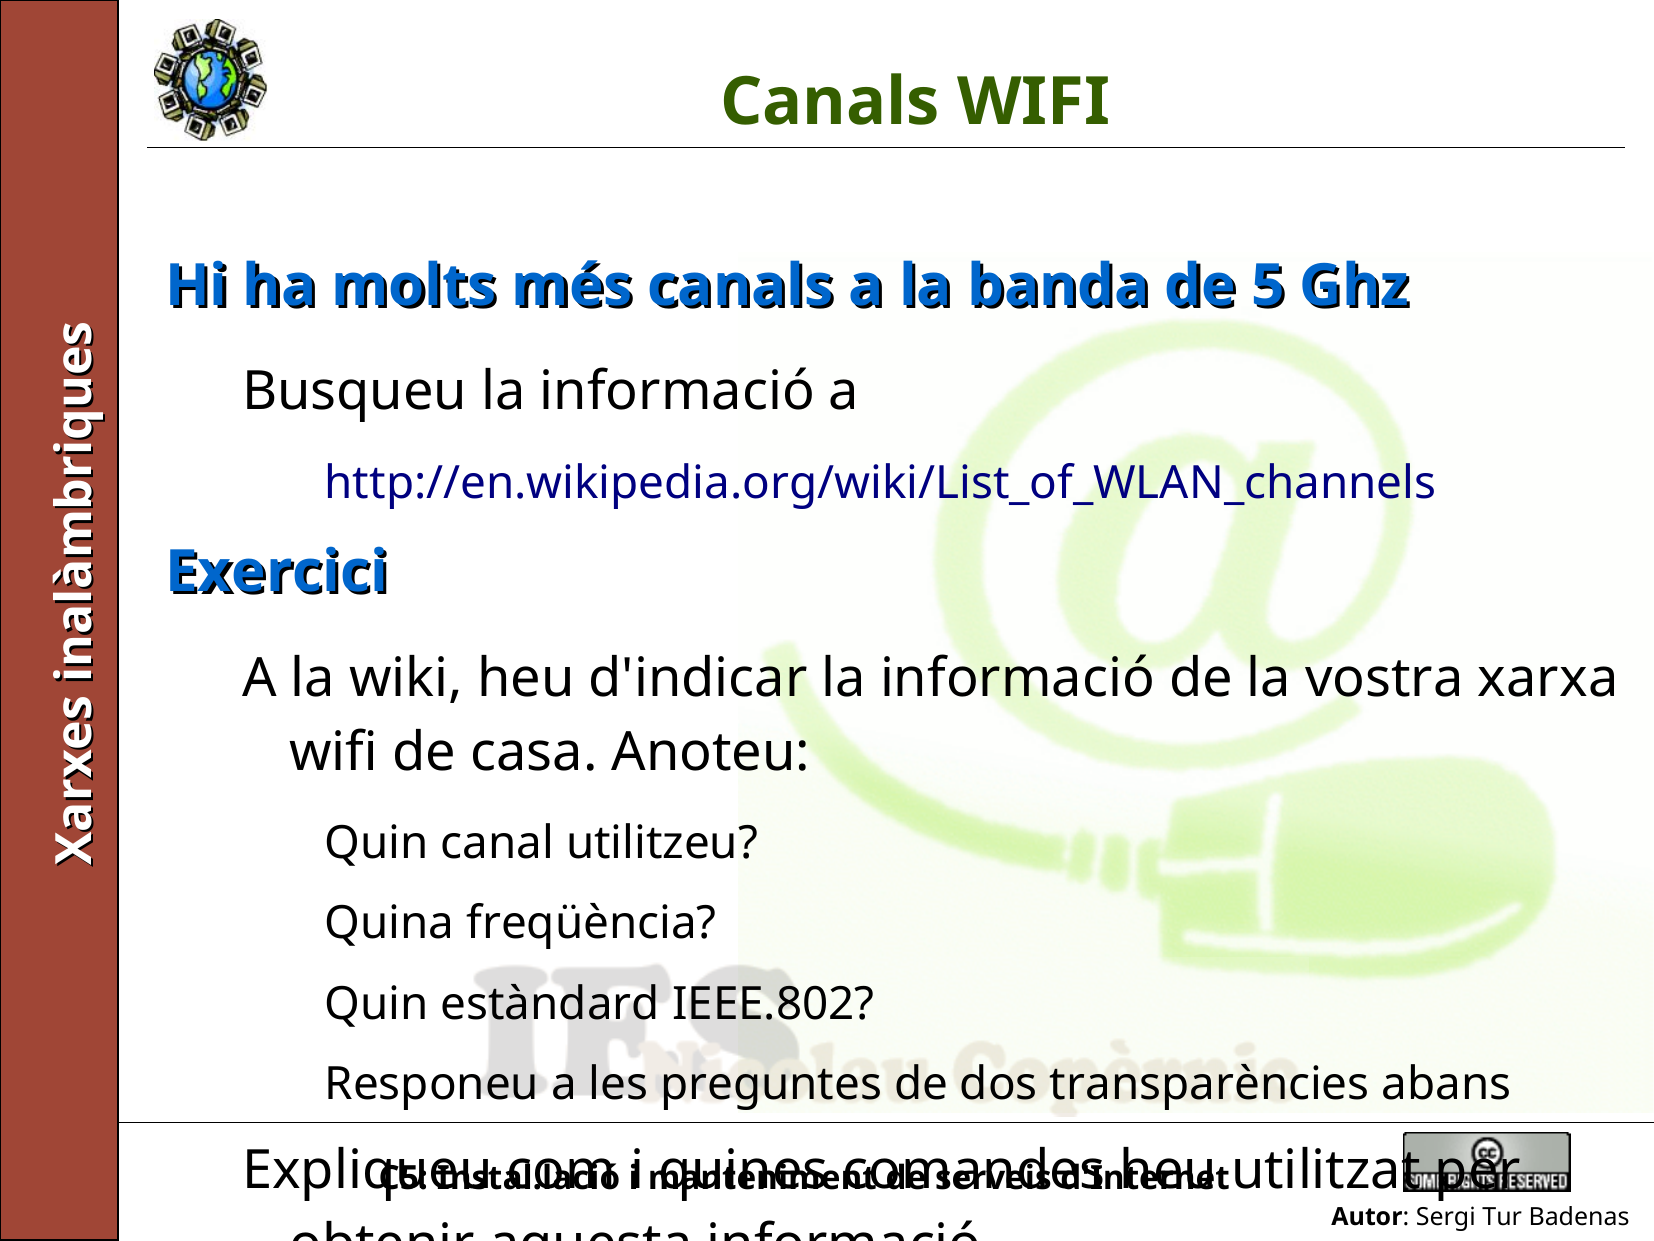

# Canals WIFI
Hi ha molts més canals a la banda de 5 Ghz
Busqueu la informació a
http://en.wikipedia.org/wiki/List_of_WLAN_channels
Exercici
A la wiki, heu d'indicar la informació de la vostra xarxa wifi de casa. Anoteu:
Quin canal utilitzeu?
Quina freqüència?
Quin estàndard IEEE.802?
Responeu a les preguntes de dos transparències abans
Expliqueu com i quines comandes heu utilitzat per obtenir aquesta informació.